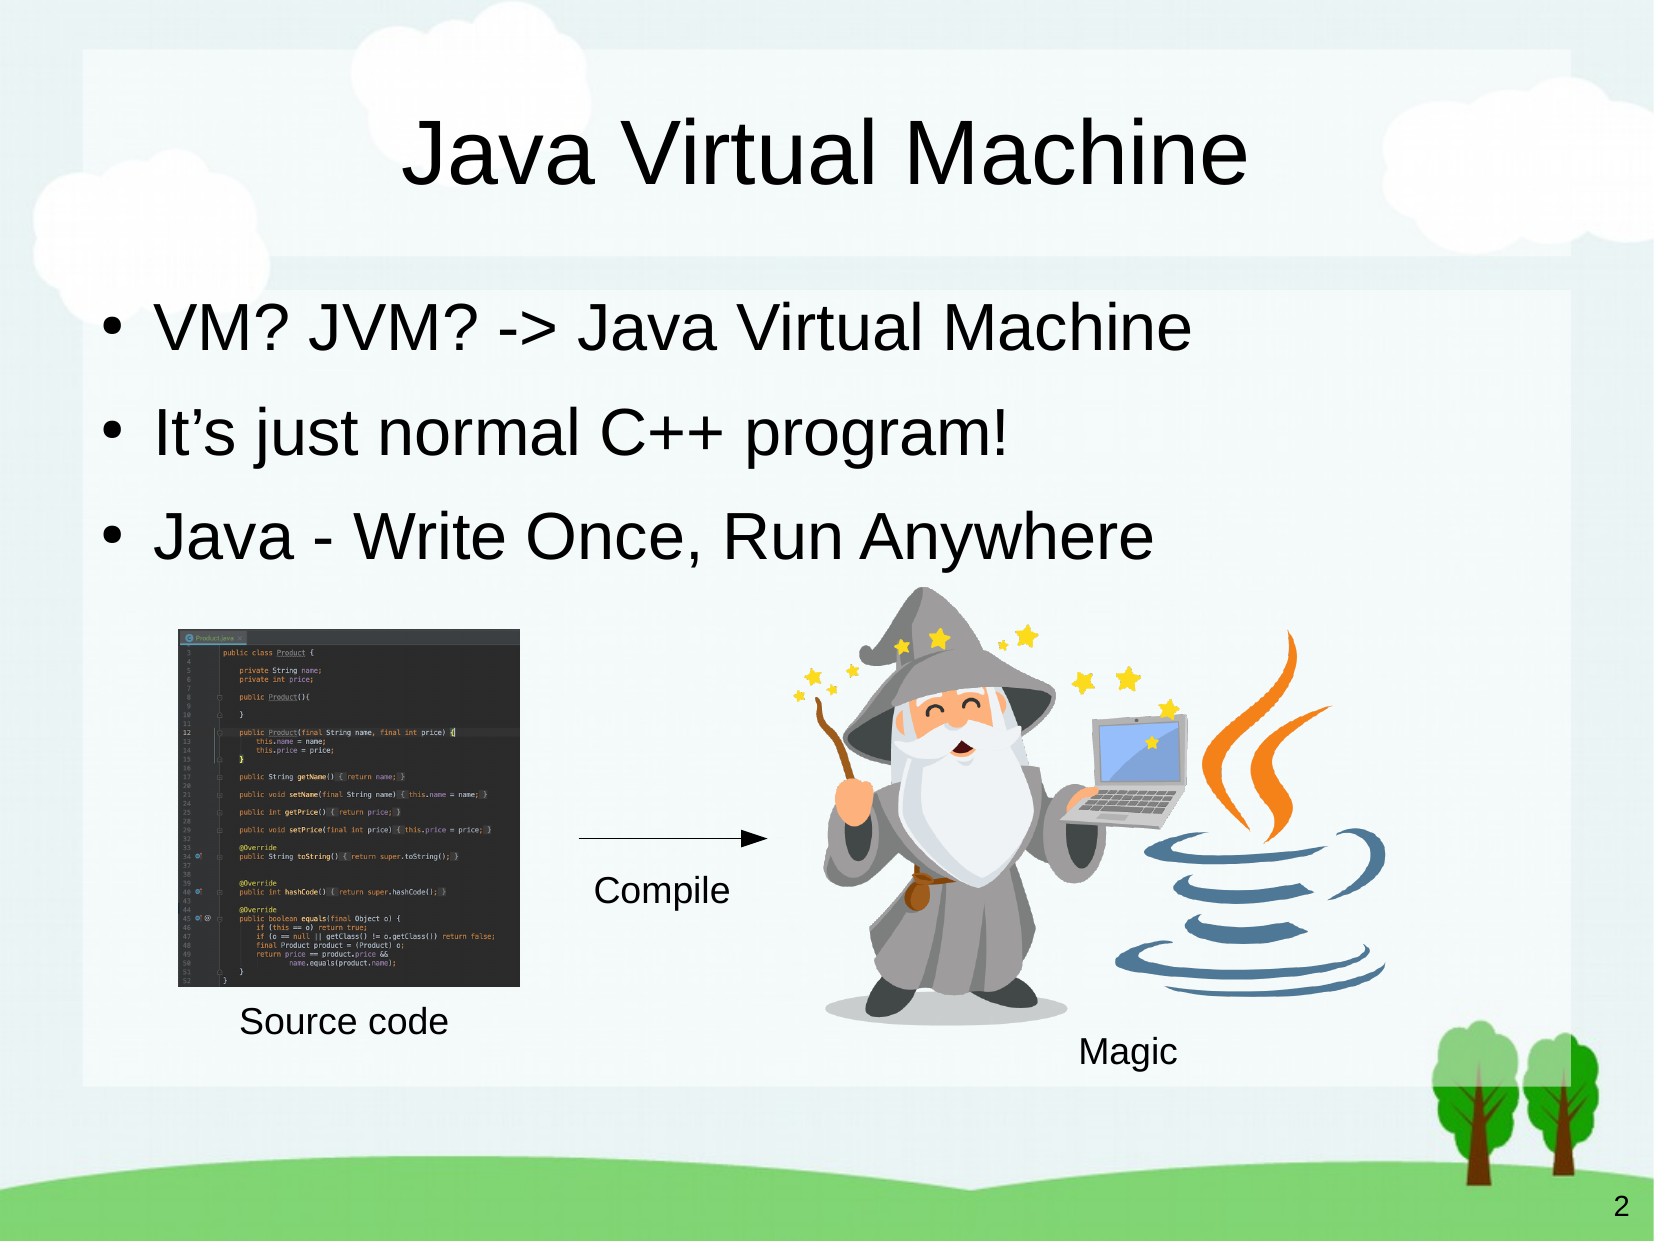

# Java Virtual Machine
VM? JVM? -> Java Virtual Machine
It’s just normal C++ program!
Java - Write Once, Run Anywhere
Compile
Source code
Magic
2